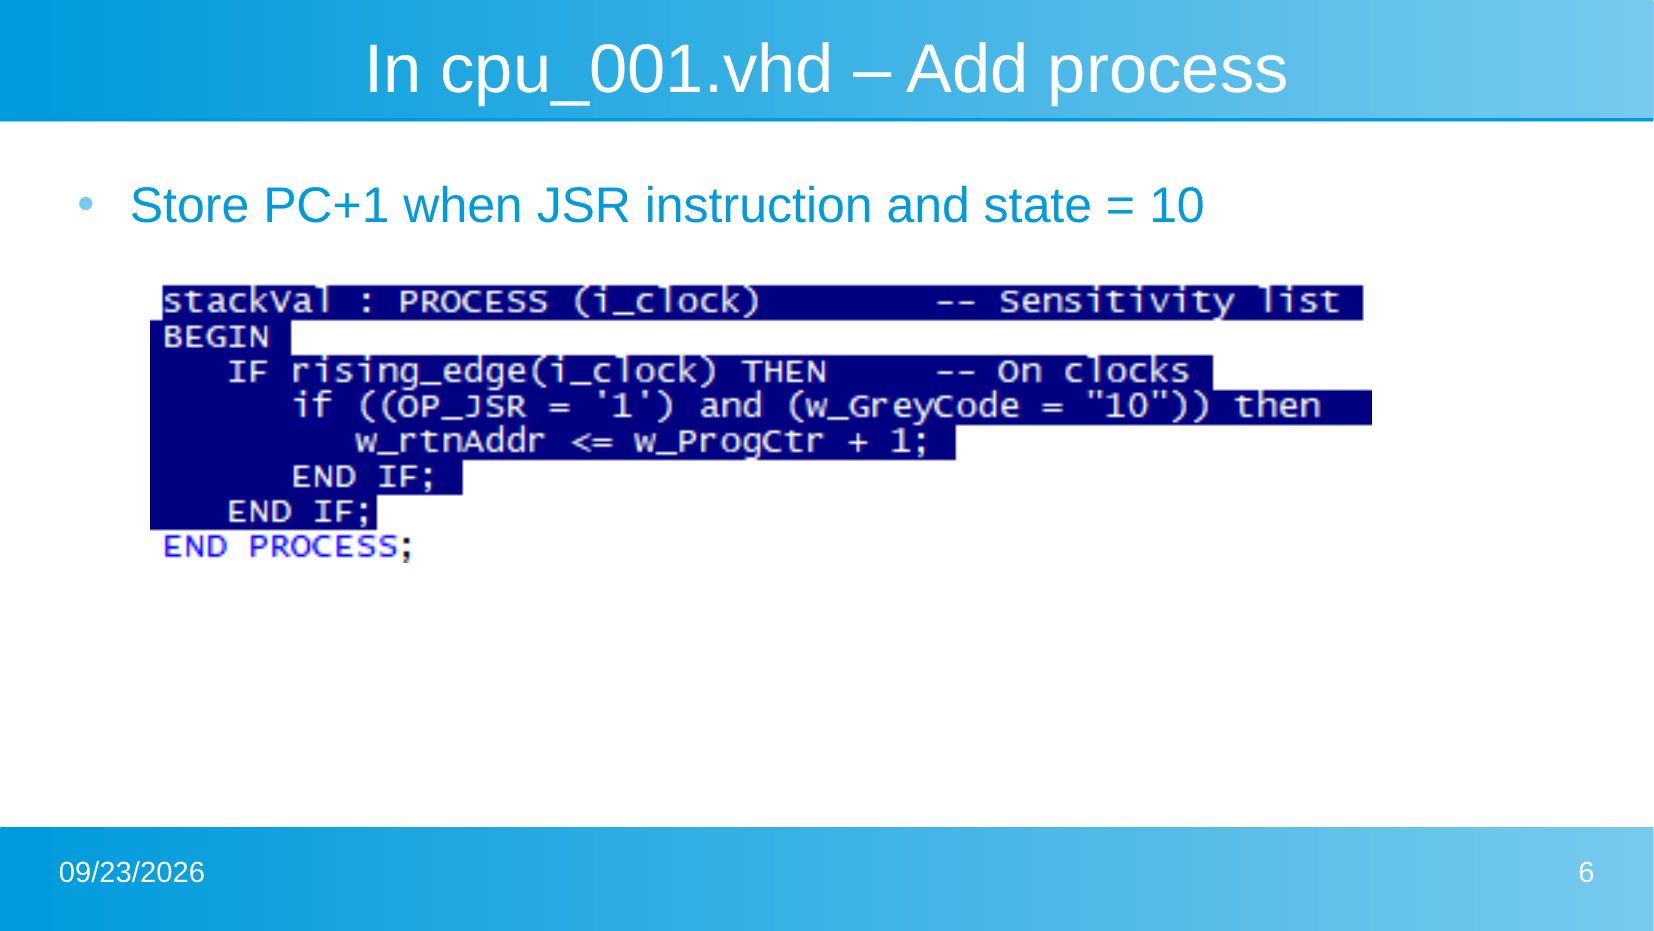

# In cpu_001.vhd – Add process
Store PC+1 when JSR instruction and state = 10
6